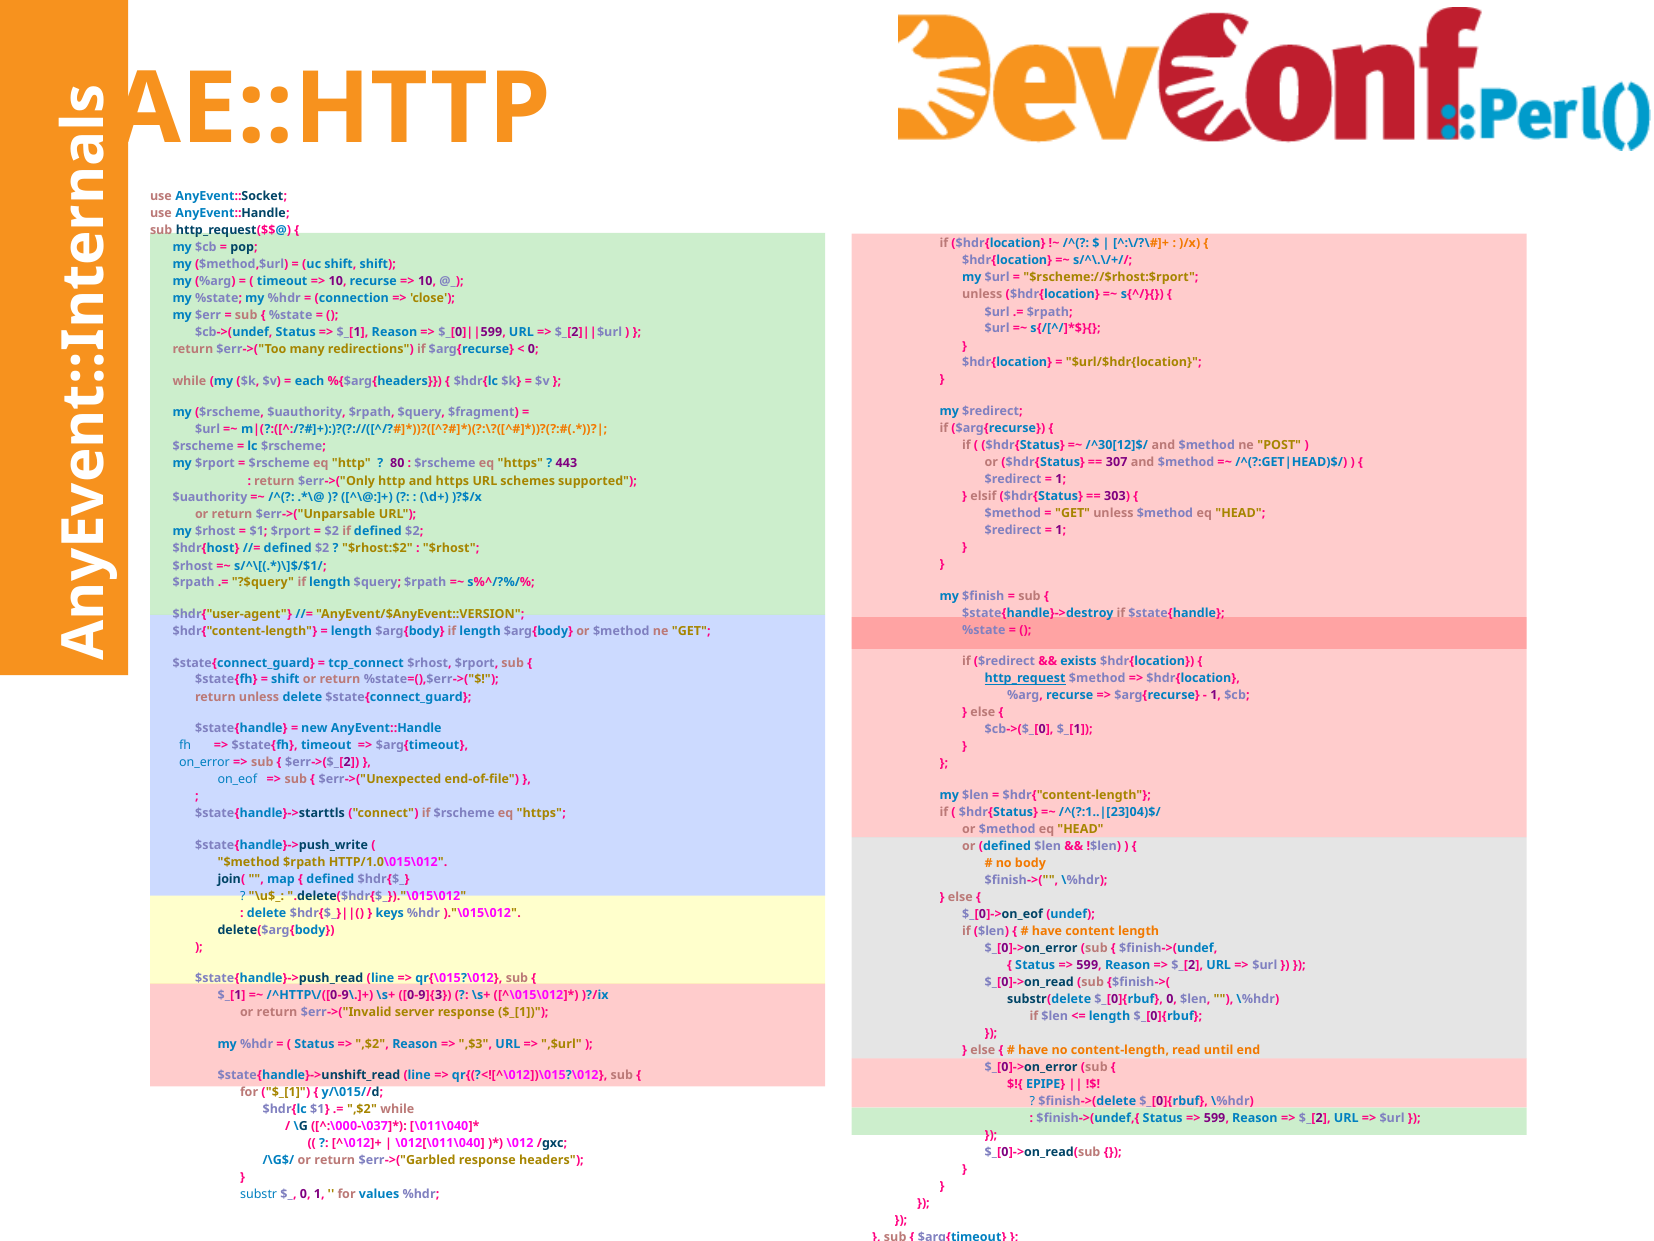

# AE::HTTP
use AnyEvent::Socket;
use AnyEvent::Handle;
sub http_request($$@) {
 my $cb = pop;
 my ($method,$url) = (uc shift, shift);
 my (%arg) = ( timeout => 10, recurse => 10, @_);
 my %state; my %hdr = (connection => 'close');
 my $err = sub { %state = ();
 $cb->(undef, Status => $_[1], Reason => $_[0]||599, URL => $_[2]||$url ) };
 return $err->("Too many redirections") if $arg{recurse} < 0;
 while (my ($k, $v) = each %{$arg{headers}}) { $hdr{lc $k} = $v };
 my ($rscheme, $uauthority, $rpath, $query, $fragment) =
 $url =~ m|(?:([^:/?#]+):)?(?://([^/?#]*))?([^?#]*)(?:\?([^#]*))?(?:#(.*))?|;
 $rscheme = lc $rscheme;
 my $rport = $rscheme eq "http" ? 80 : $rscheme eq "https" ? 443
 : return $err->("Only http and https URL schemes supported");
 $uauthority =~ /^(?: .*\@ )? ([^\@:]+) (?: : (\d+) )?$/x
 or return $err->("Unparsable URL");
 my $rhost = $1; $rport = $2 if defined $2;
 $hdr{host} //= defined $2 ? "$rhost:$2" : "$rhost";
 $rhost =~ s/^\[(.*)\]$/$1/;
 $rpath .= "?$query" if length $query; $rpath =~ s%^/?%/%;
 $hdr{"user-agent"} //= "AnyEvent/$AnyEvent::VERSION";
 $hdr{"content-length"} = length $arg{body} if length $arg{body} or $method ne "GET";
 $state{connect_guard} = tcp_connect $rhost, $rport, sub {
 $state{fh} = shift or return %state=(),$err->("$!");
 return unless delete $state{connect_guard};
 $state{handle} = new AnyEvent::Handle
 fh => $state{fh}, timeout => $arg{timeout},
 on_error => sub { $err->($_[2]) },
 on_eof => sub { $err->("Unexpected end-of-file") },
 ;
 $state{handle}->starttls ("connect") if $rscheme eq "https";
 $state{handle}->push_write (
 "$method $rpath HTTP/1.0\015\012".
 join( "", map { defined $hdr{$_}
 ? "\u$_: ".delete($hdr{$_})."\015\012"
 : delete $hdr{$_}||() } keys %hdr )."\015\012".
 delete($arg{body})
 );
 $state{handle}->push_read (line => qr{\015?\012}, sub {
 $_[1] =~ /^HTTP\/([0-9\.]+) \s+ ([0-9]{3}) (?: \s+ ([^\015\012]*) )?/ix
 or return $err->("Invalid server response ($_[1])");
 my %hdr = ( Status => ",$2", Reason => ",$3", URL => ",$url" );
 $state{handle}->unshift_read (line => qr{(?<![^\012])\015?\012}, sub {
 for ("$_[1]") { y/\015//d;
 $hdr{lc $1} .= ",$2" while
 / \G ([^:\000-\037]*): [\011\040]*
 (( ?: [^\012]+ | \012[\011\040] )*) \012 /gxc;
 /\G$/ or return $err->("Garbled response headers");
 }
 substr $_, 0, 1, '' for values %hdr;
 if ($hdr{location} !~ /^(?: $ | [^:\/?\#]+ : )/x) {
 $hdr{location} =~ s/^\.\/+//;
 my $url = "$rscheme://$rhost:$rport";
 unless ($hdr{location} =~ s{^/}{}) {
 $url .= $rpath;
 $url =~ s{/[^/]*$}{};
 }
 $hdr{location} = "$url/$hdr{location}";
 }
 my $redirect;
 if ($arg{recurse}) {
 if ( ($hdr{Status} =~ /^30[12]$/ and $method ne "POST" )
 or ($hdr{Status} == 307 and $method =~ /^(?:GET|HEAD)$/) ) {
 $redirect = 1;
 } elsif ($hdr{Status} == 303) {
 $method = "GET" unless $method eq "HEAD";
 $redirect = 1;
 }
 }
 my $finish = sub {
 $state{handle}->destroy if $state{handle};
 %state = ();
 if ($redirect && exists $hdr{location}) {
 http_request $method => $hdr{location},
 %arg, recurse => $arg{recurse} - 1, $cb;
 } else {
 $cb->($_[0], $_[1]);
 }
 };
 my $len = $hdr{"content-length"};
 if ( $hdr{Status} =~ /^(?:1..|[23]04)$/
 or $method eq "HEAD"
 or (defined $len && !$len) ) {
 # no body
 $finish->("", \%hdr);
 } else {
 $_[0]->on_eof (undef);
 if ($len) { # have content length
 $_[0]->on_error (sub { $finish->(undef,
 { Status => 599, Reason => $_[2], URL => $url }) });
 $_[0]->on_read (sub {$finish->(
 substr(delete $_[0]{rbuf}, 0, $len, ""), \%hdr)
 if $len <= length $_[0]{rbuf};
 });
 } else { # have no content-length, read until end
 $_[0]->on_error (sub {
 $!{ EPIPE} || !$!
 ? $finish->(delete $_[0]{rbuf}, \%hdr)
 : $finish->(undef,{ Status => 599, Reason => $_[2], URL => $url });
 });
 $_[0]->on_read(sub {});
 }
 }
 });
 });
 }, sub { $arg{timeout} };
 defined wantarray && AnyEvent::Util::guard { %state = () }
}
 AnyEvent::Internals